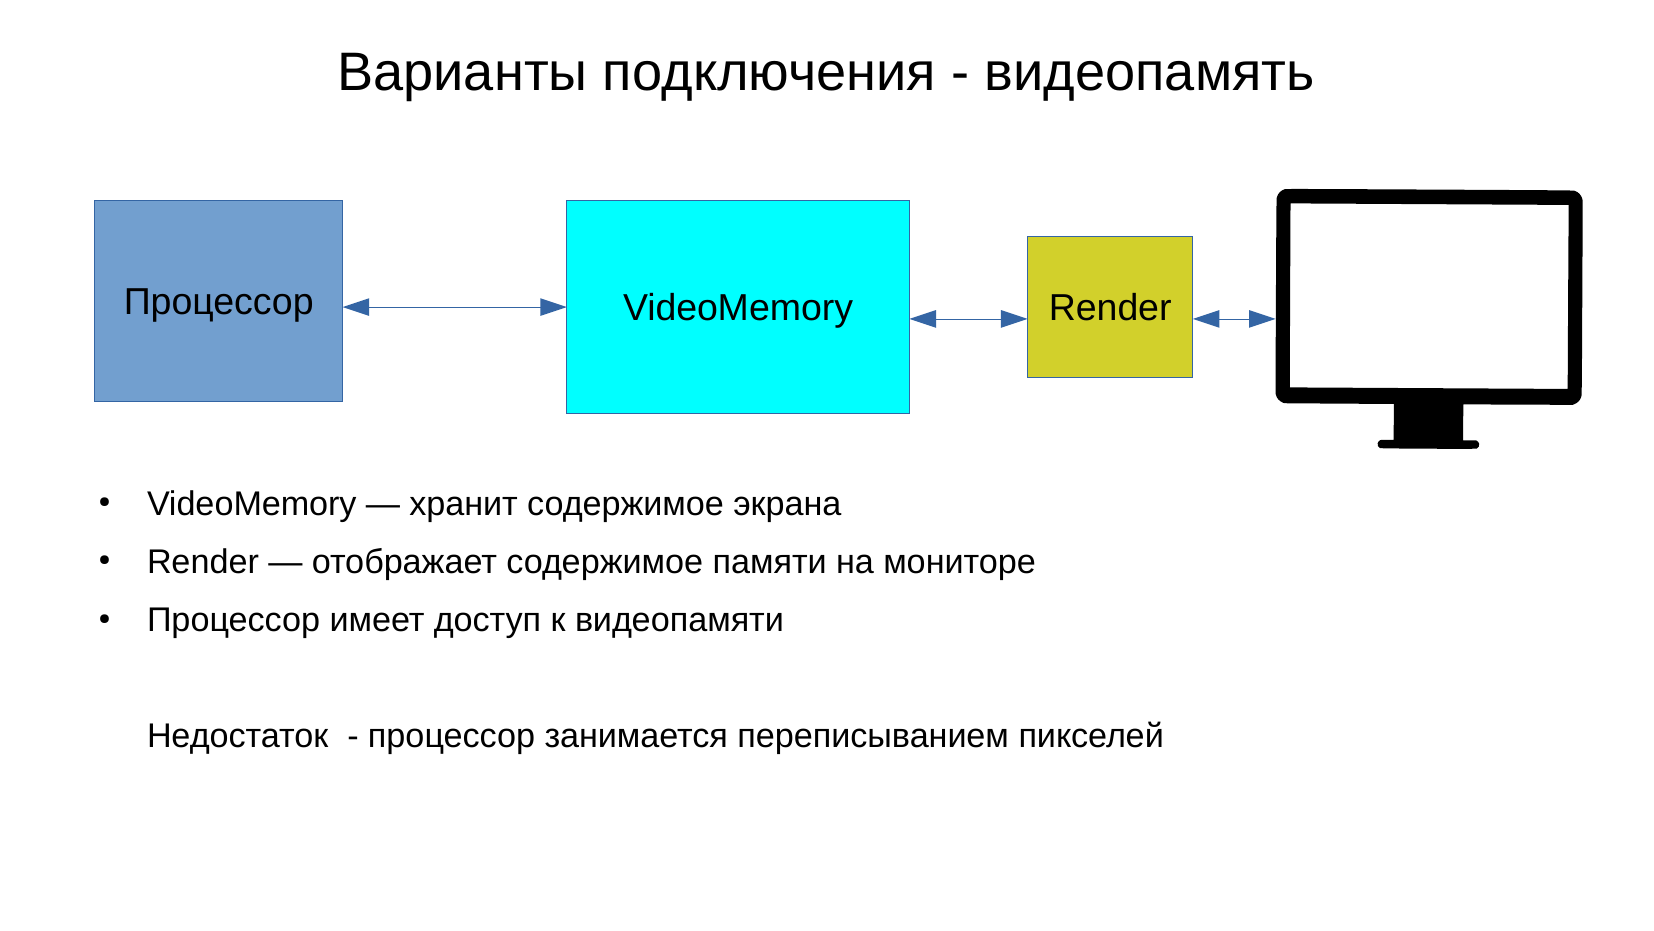

# Варианты подключения - видеопамять
Процессор
VideoMemory
Render
VideoMemory — хранит содержимое экрана
Render — отображает содержимое памяти на мониторе
Процессор имеет доступ к видеопамяти
Недостаток - процессор занимается переписыванием пикселей